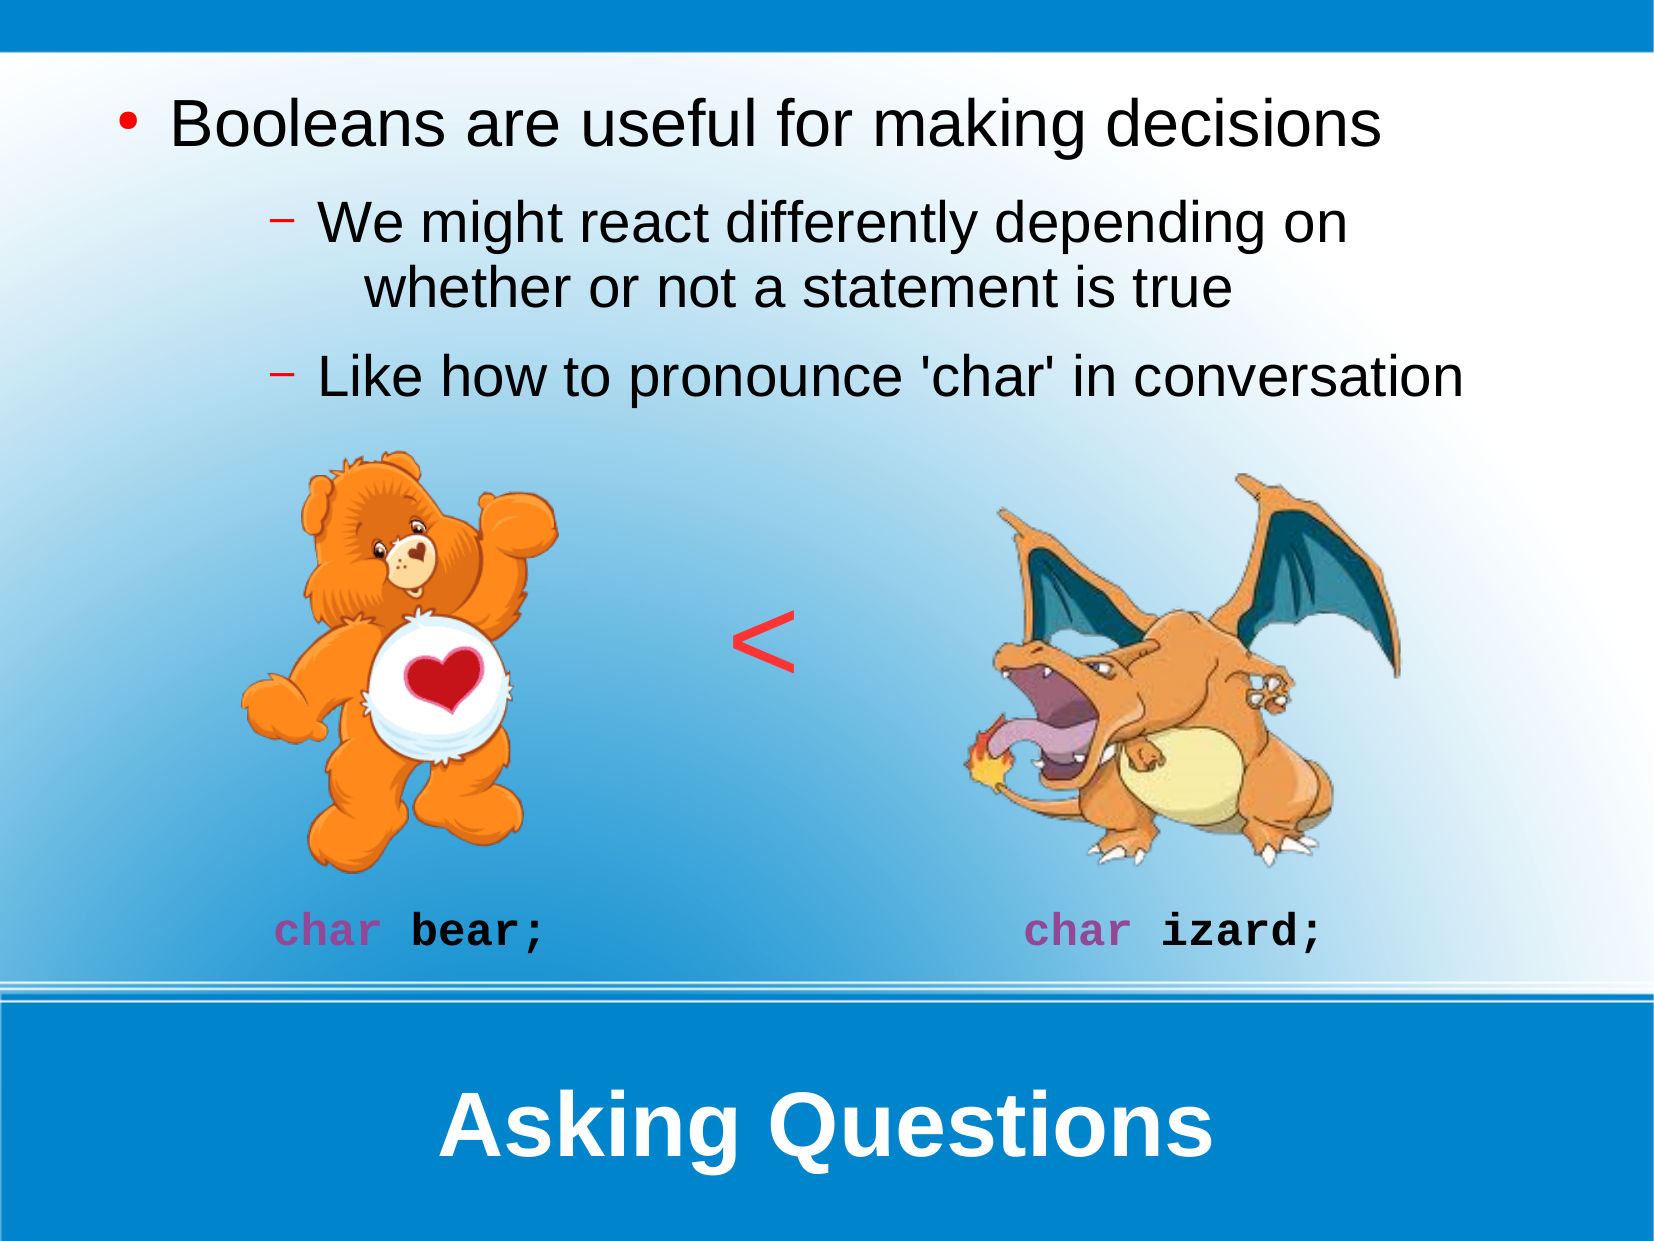

Booleans are useful for making decisions
We might react differently depending on whether or not a statement is true
Like how to pronounce 'char' in conversation
<
char bear;
char izard;
# Asking Questions